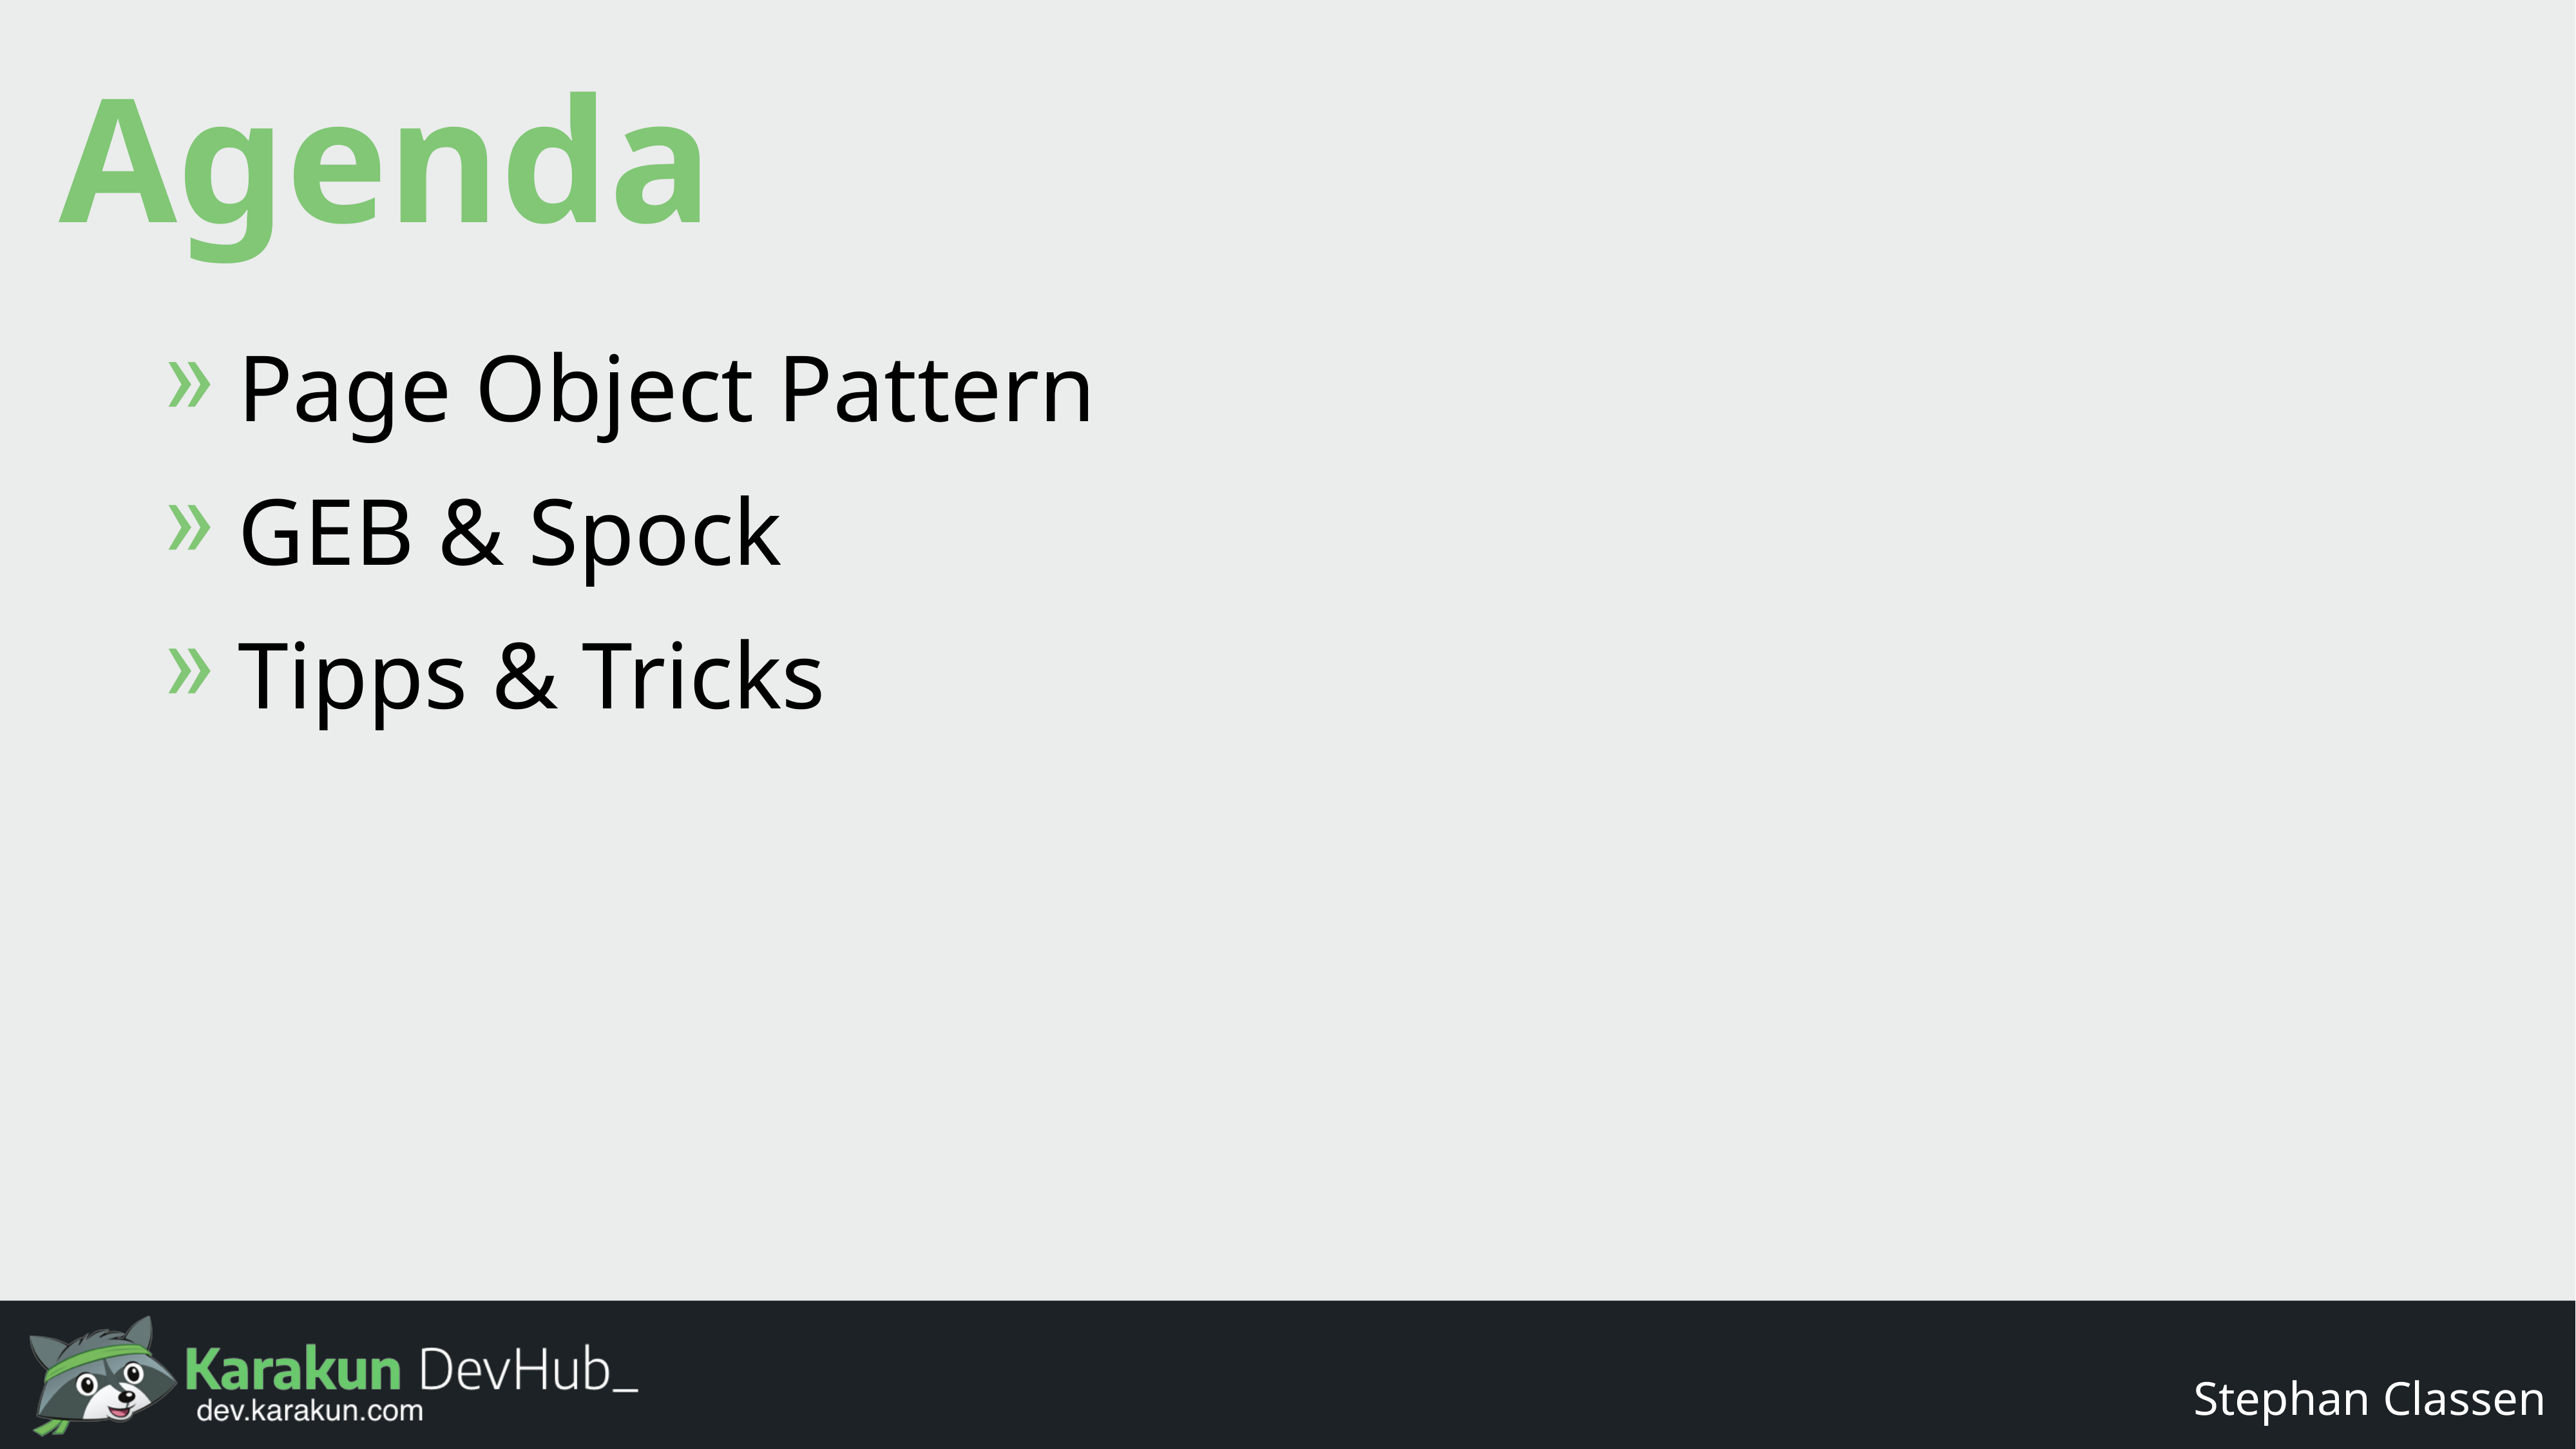

Agenda
Page Object Pattern
GEB & Spock
Tipps & Tricks
Stephan Classen
ddddd